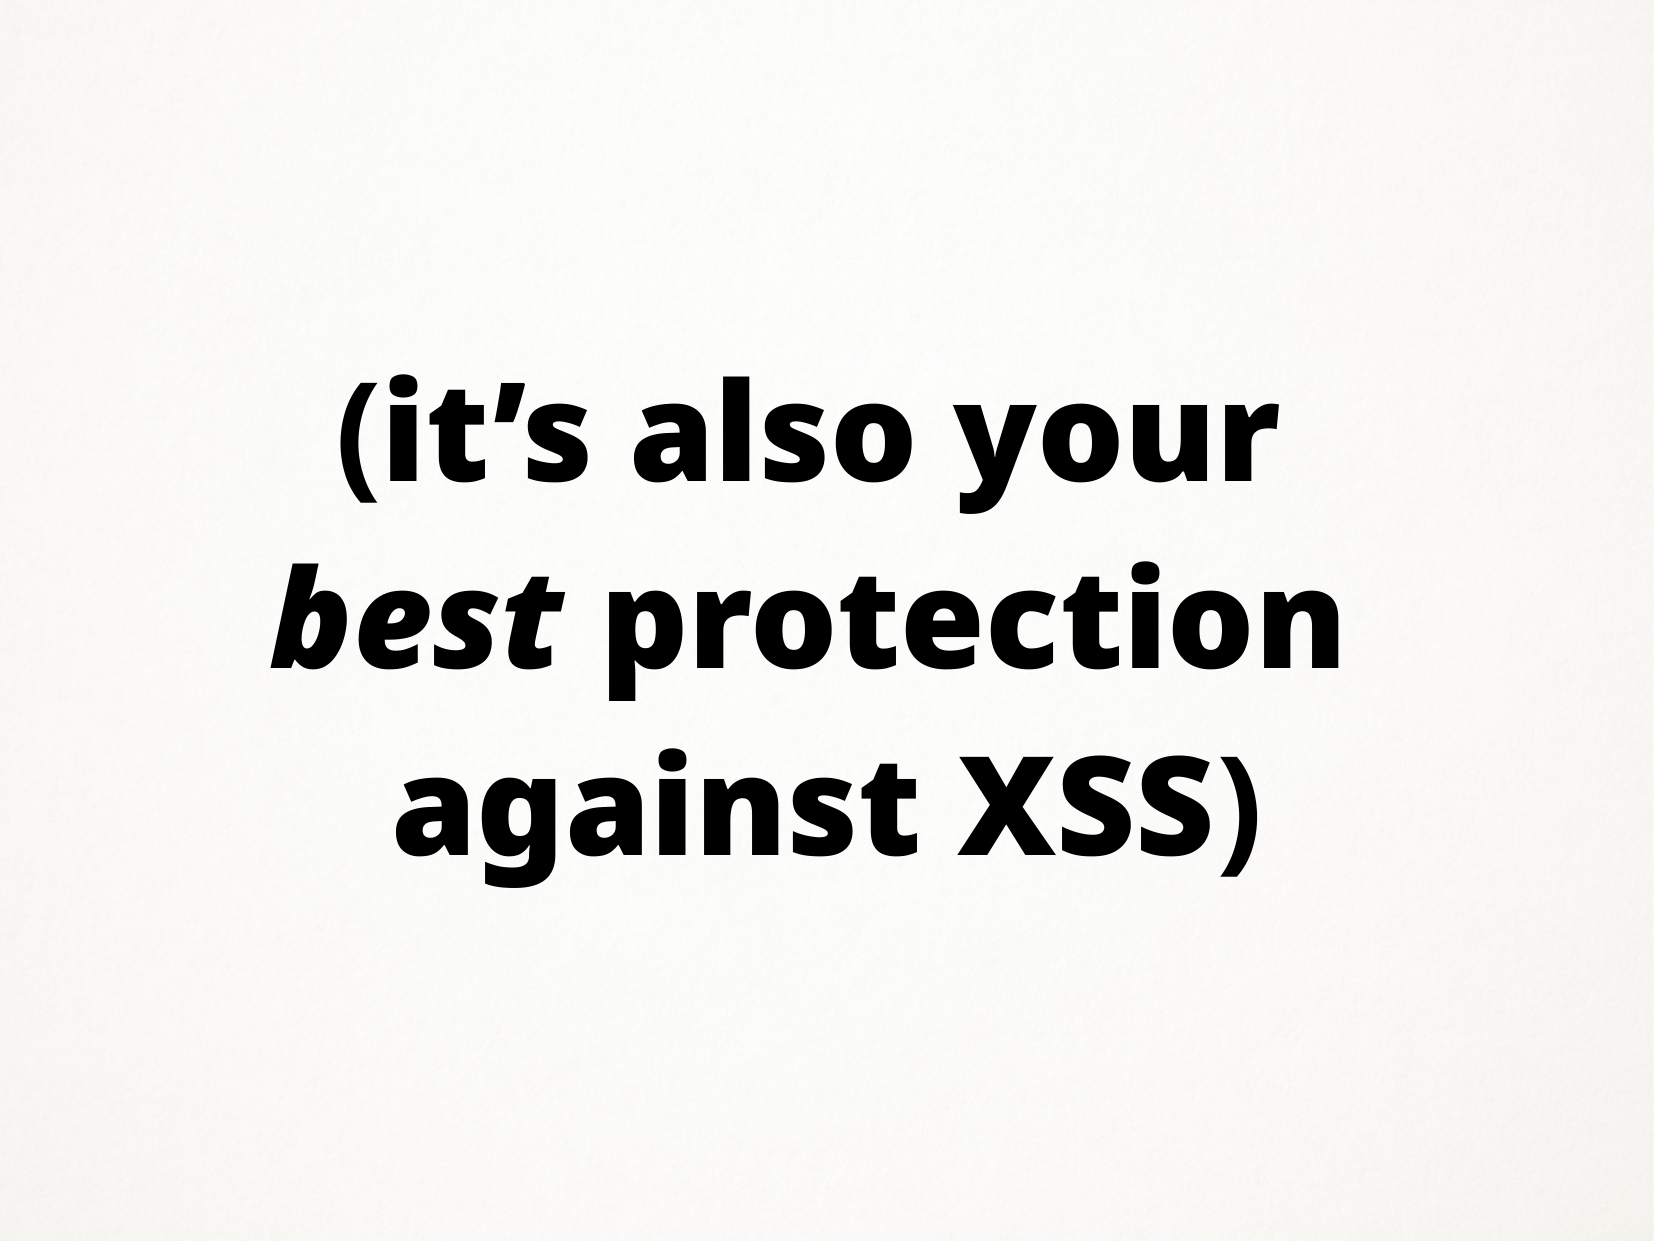

# (it’s also your best protection against XSS)